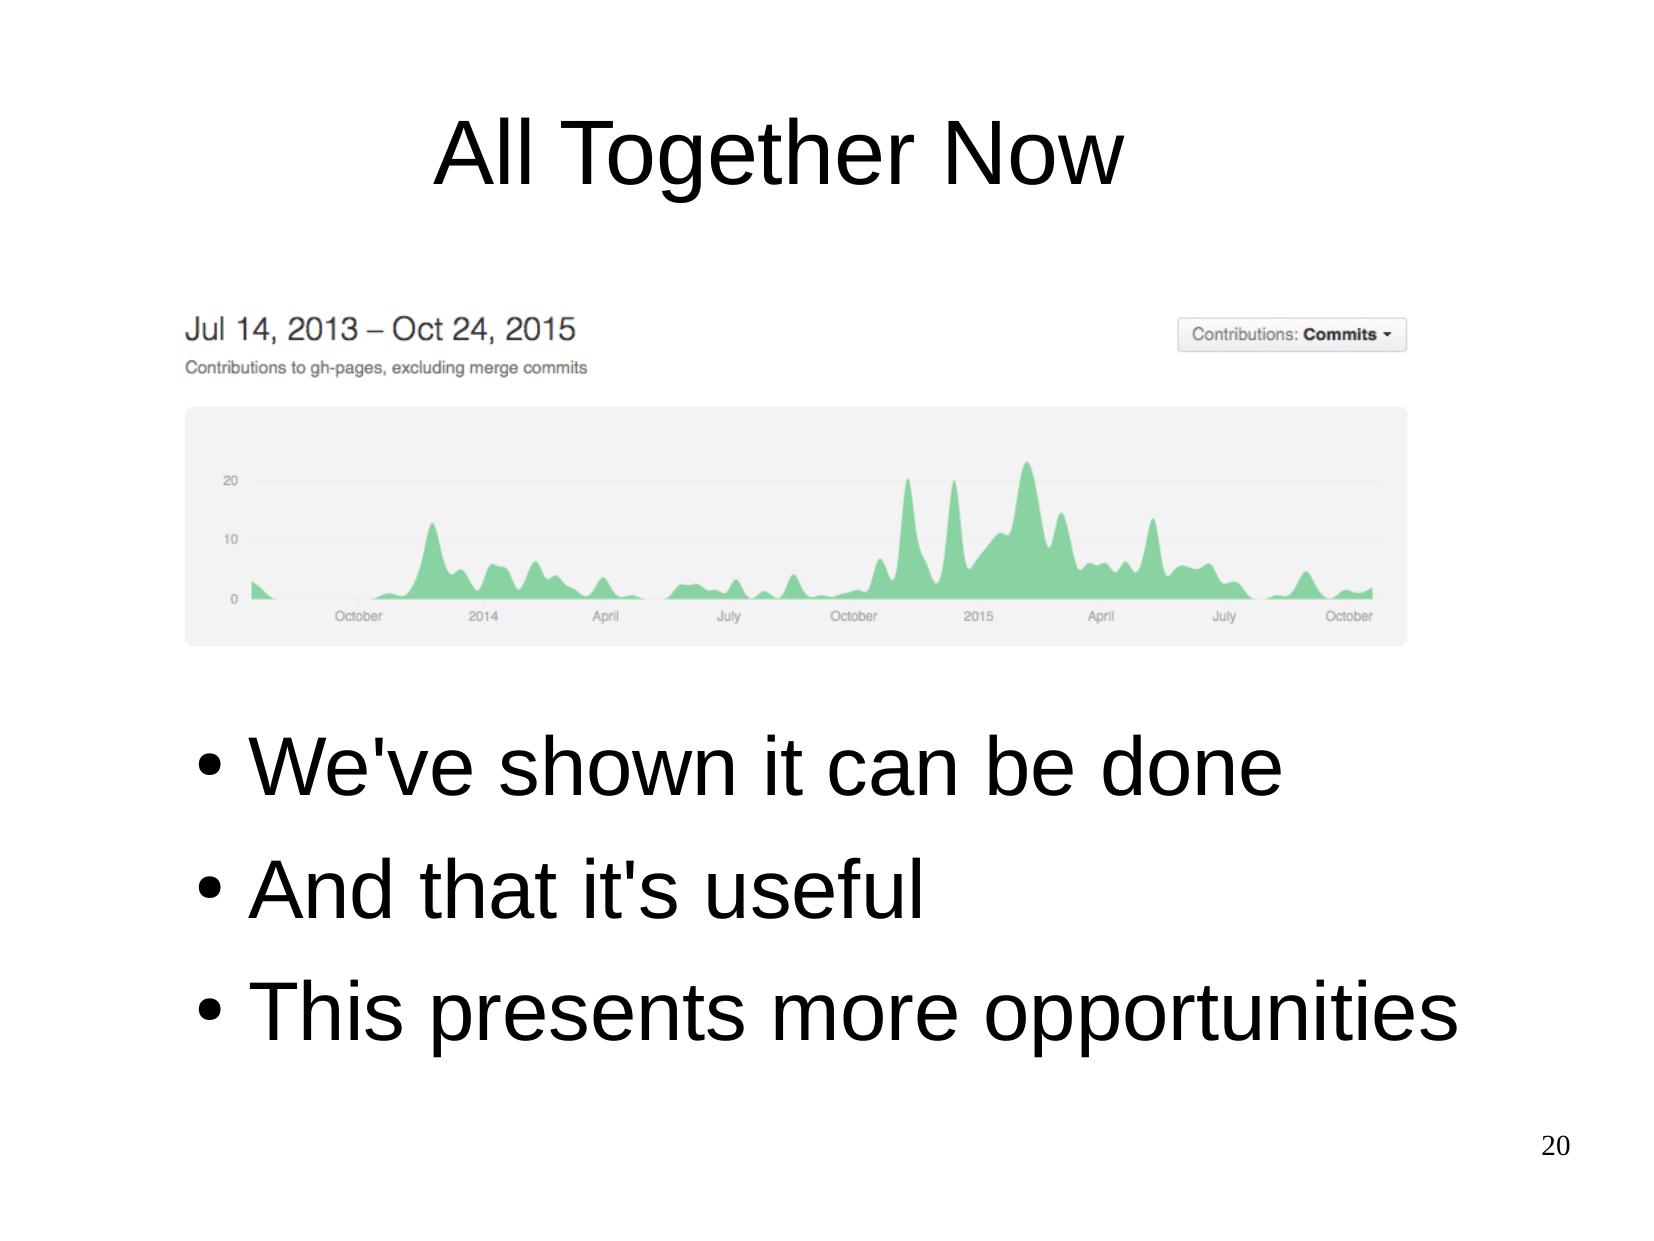

# All Together Now
We've shown it can be done
And that it's useful
This presents more opportunities
20